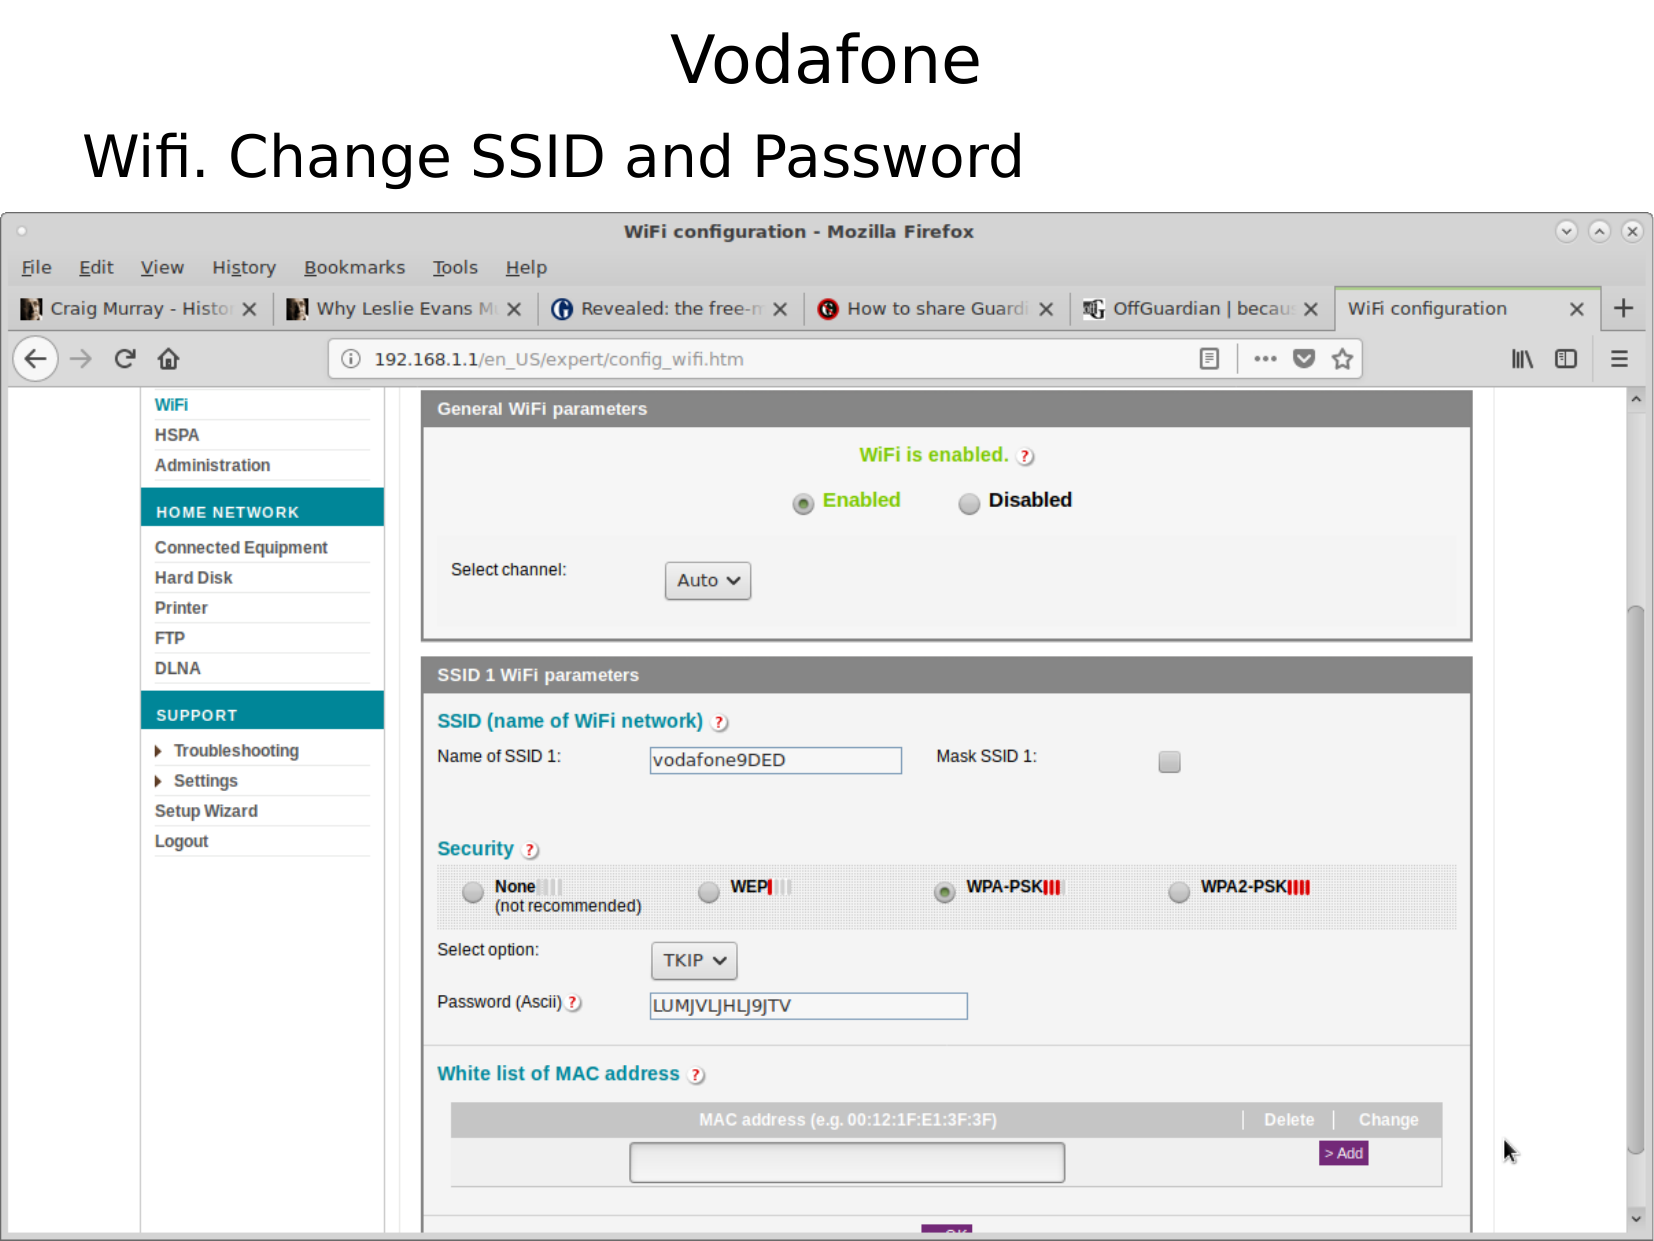

# Vodafone
Wifi. Change SSID and Password